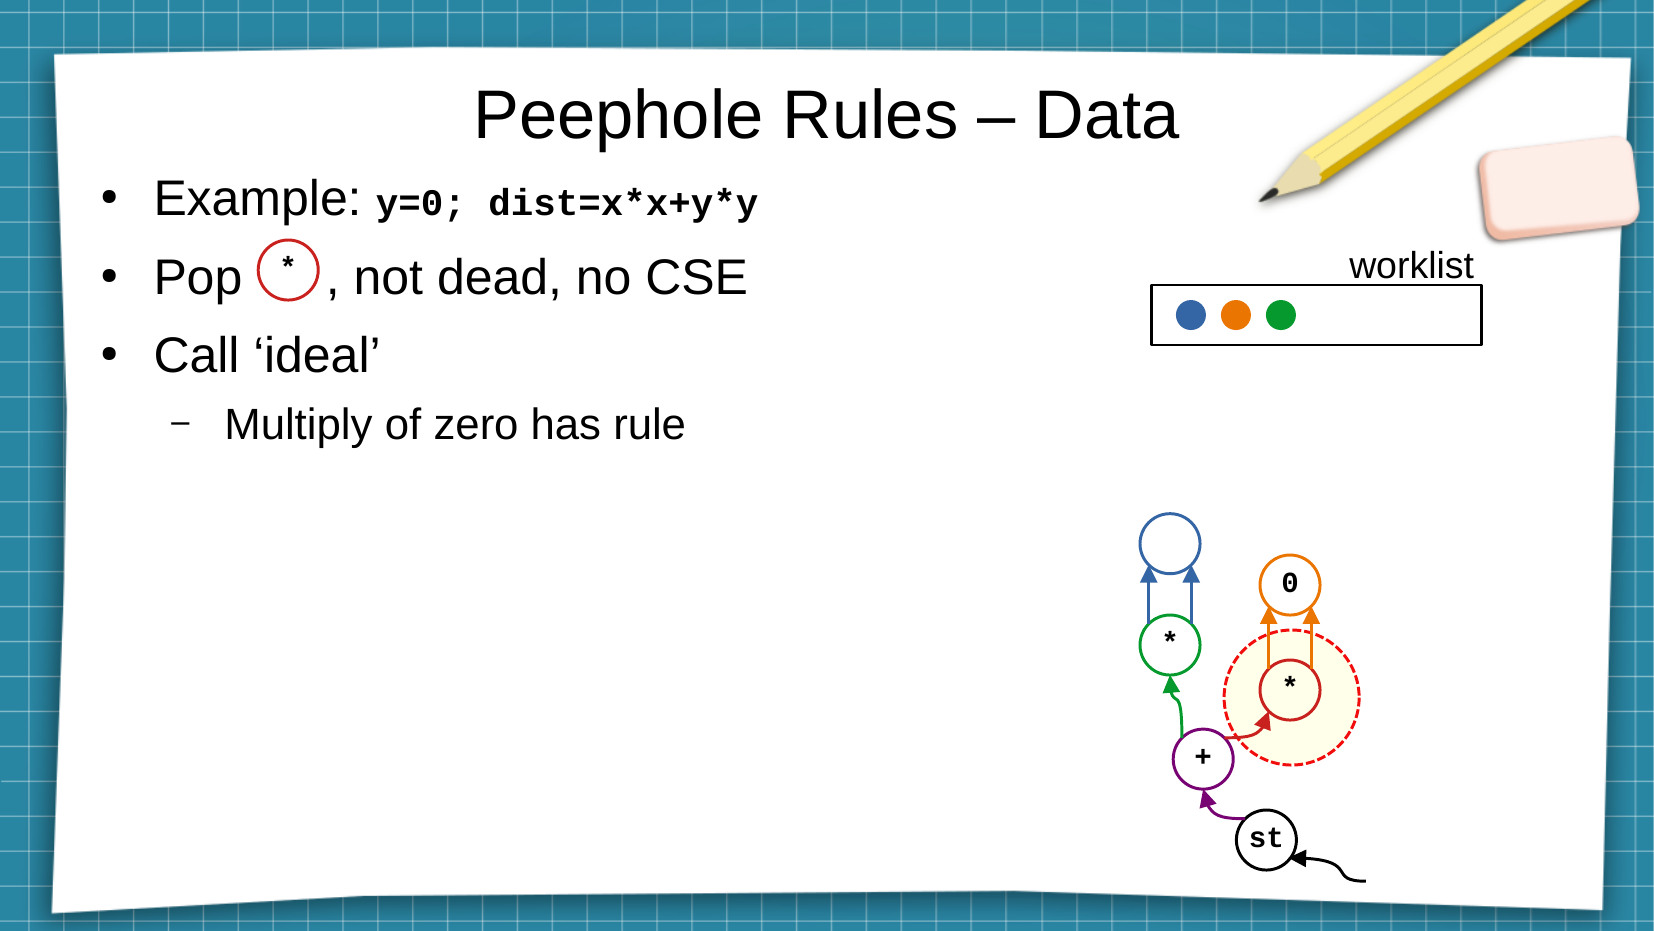

# Peephole Rules – Data
Example: y=0; dist=x*x+y*y
Pop , not dead, no CSE
Call ‘ideal’
Multiply of zero has rule
worklist
*
0
*
*
+
st